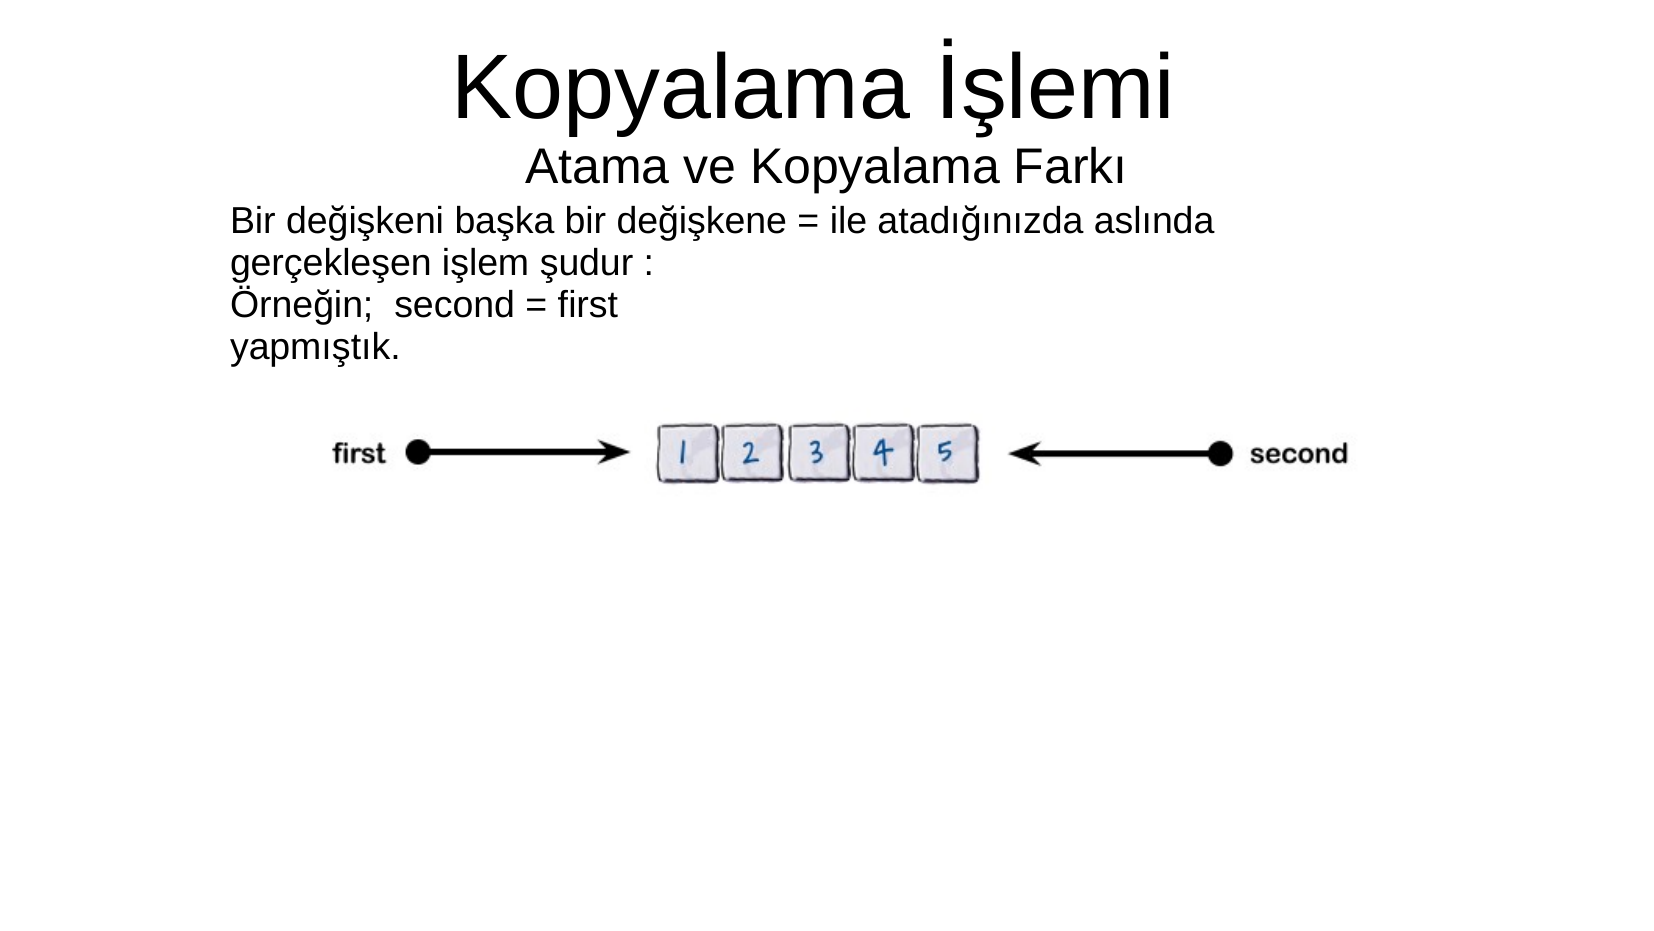

# Kopyalama İşlemi Atama ve Kopyalama Farkı
Bir değişkeni başka bir değişkene = ile atadığınızda aslında
gerçekleşen işlem şudur :
Örneğin; second = first
yapmıştık.